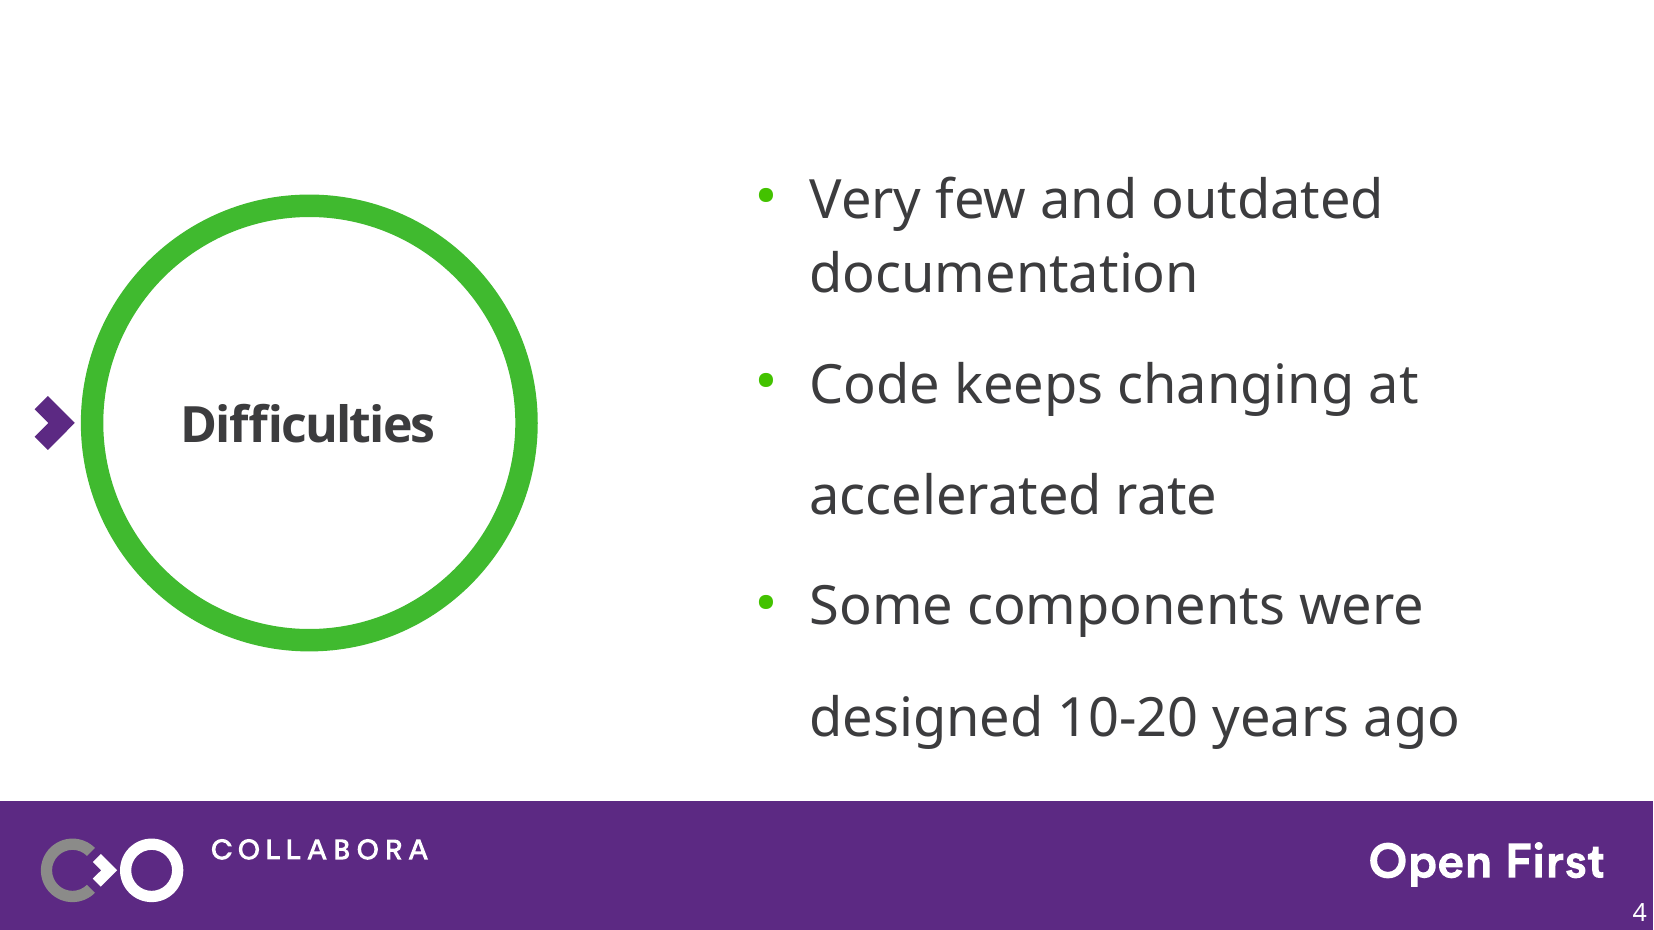

Very few and outdated documentation
Code keeps changing at accelerated rate
Some components were designed 10-20 years ago
# Difficulties